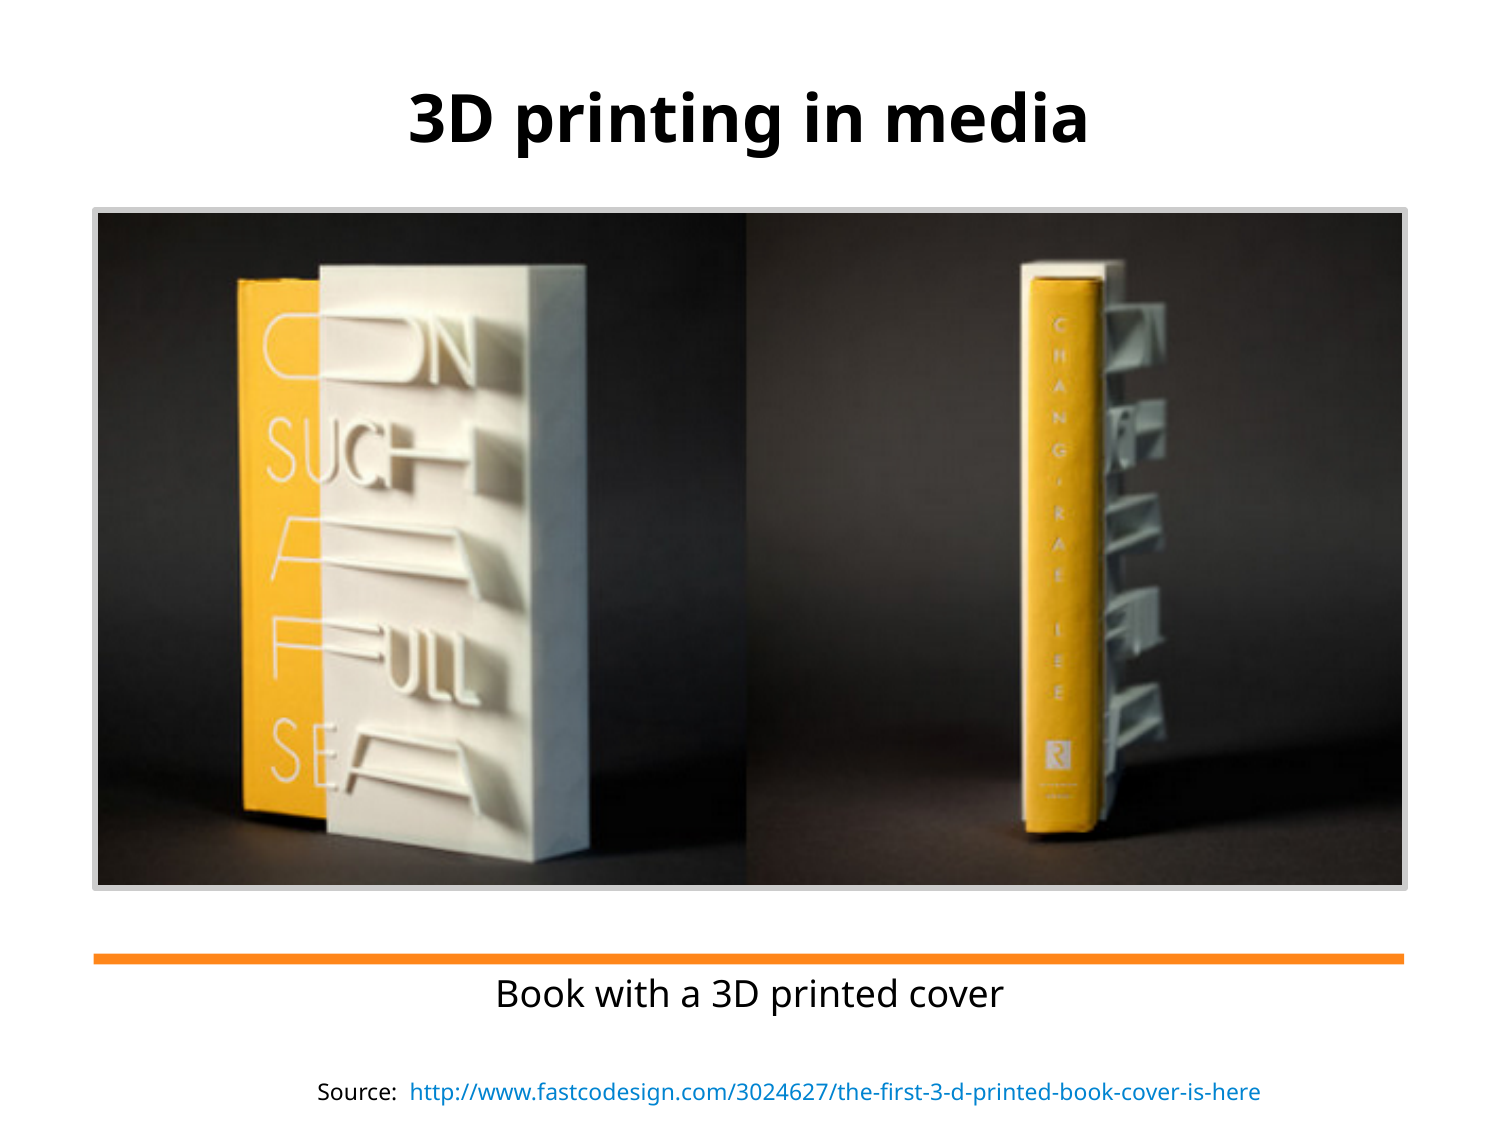

# 3D printing in media
Book with a 3D printed cover
Source: http://www.fastcodesign.com/3024627/the-first-3-d-printed-book-cover-is-here